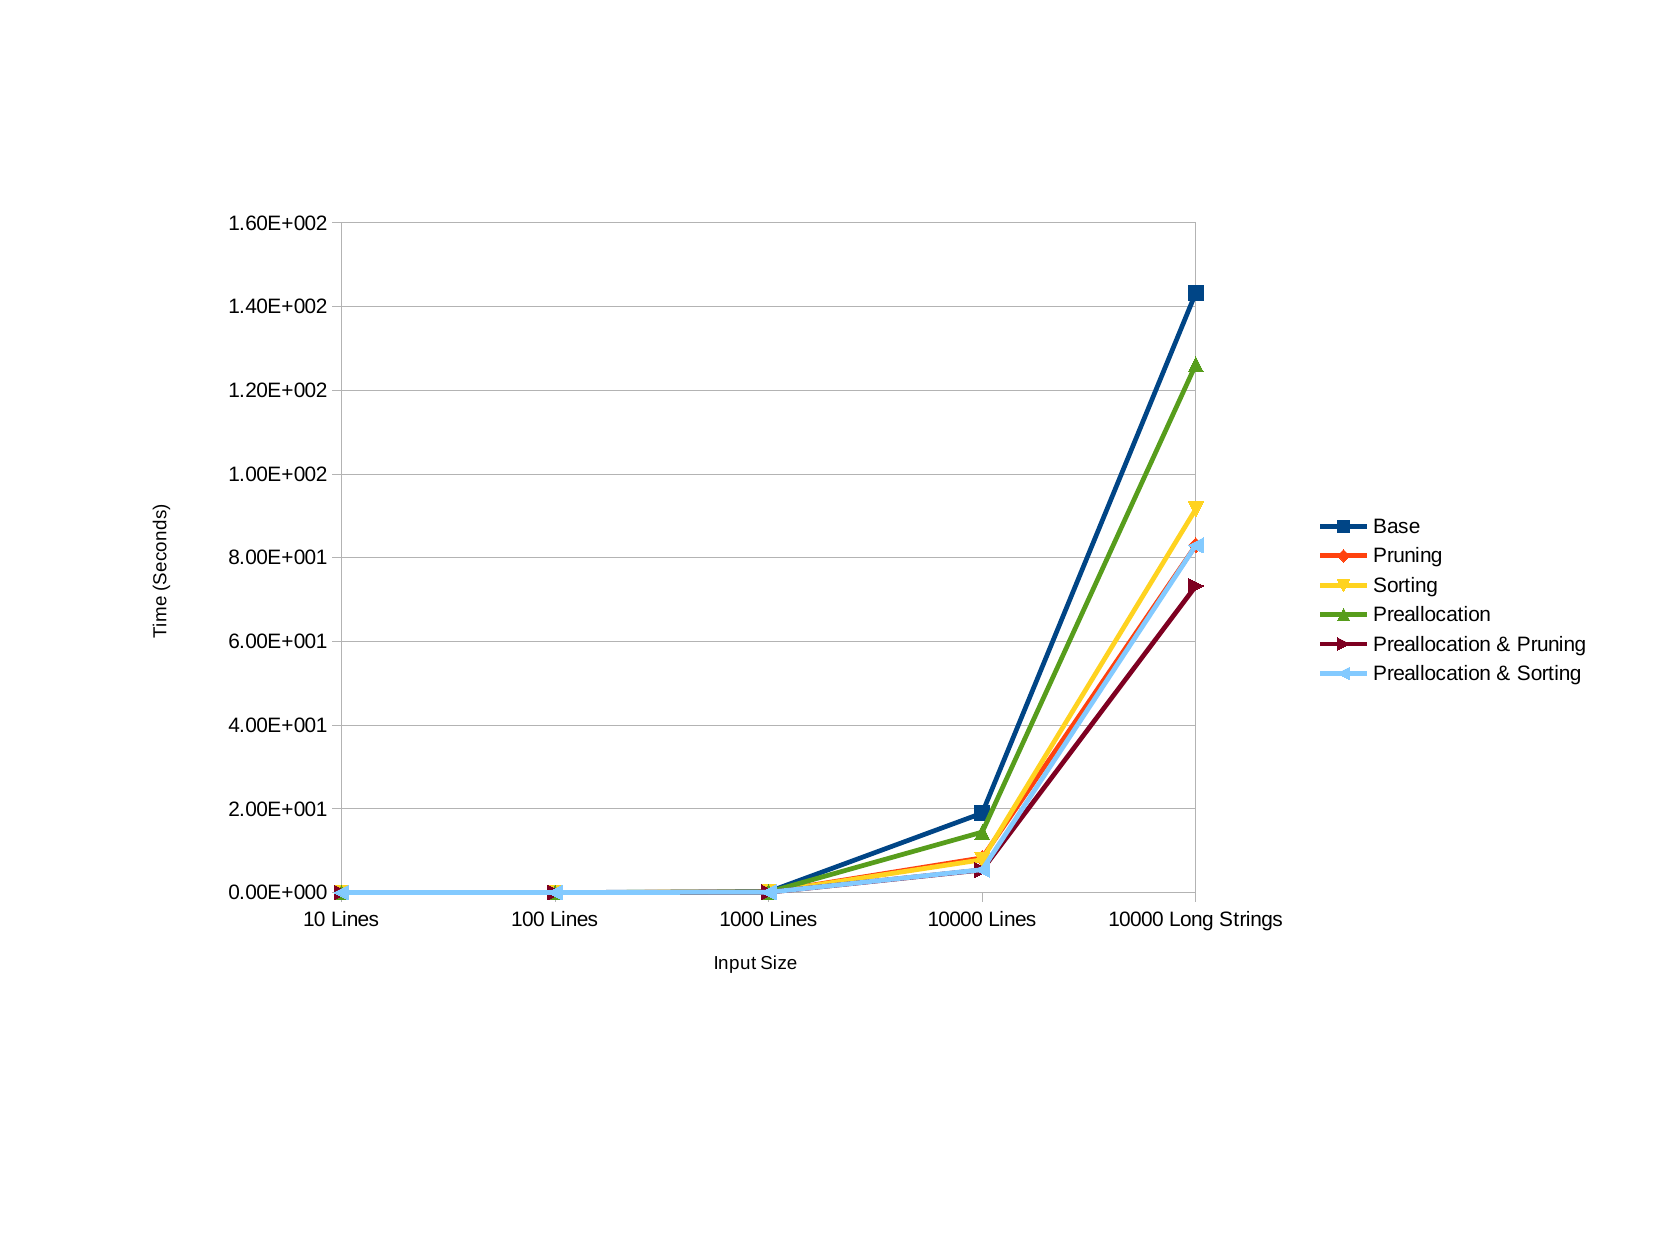

### Chart
| Category | Base | Pruning | Sorting | Preallocation | Preallocation & Pruning | Preallocation & Sorting |
|---|---|---|---|---|---|---|
| 10 Lines | 2.00272e-05 | 1.90735e-05 | 1.90735e-05 | 1.5974e-05 | 1.50204e-05 | 1.5974e-05 |
| 100 Lines | 0.00482321 | 0.00169206 | 0.00157809 | 0.00155187 | 0.00109792 | 0.00118399 |
| 1000 Lines | 0.197557 | 0.116652 | 0.109271 | 0.145435 | 0.0751431 | 0.0798652 |
| 10000 Lines | 18.9861 | 8.29961 | 7.84859 | 14.4481 | 5.40583 | 5.46438 |
| 10000 Long Strings | 143.328 | 82.9978 | 91.6549 | 126.207 | 73.2645 | 82.9595 |